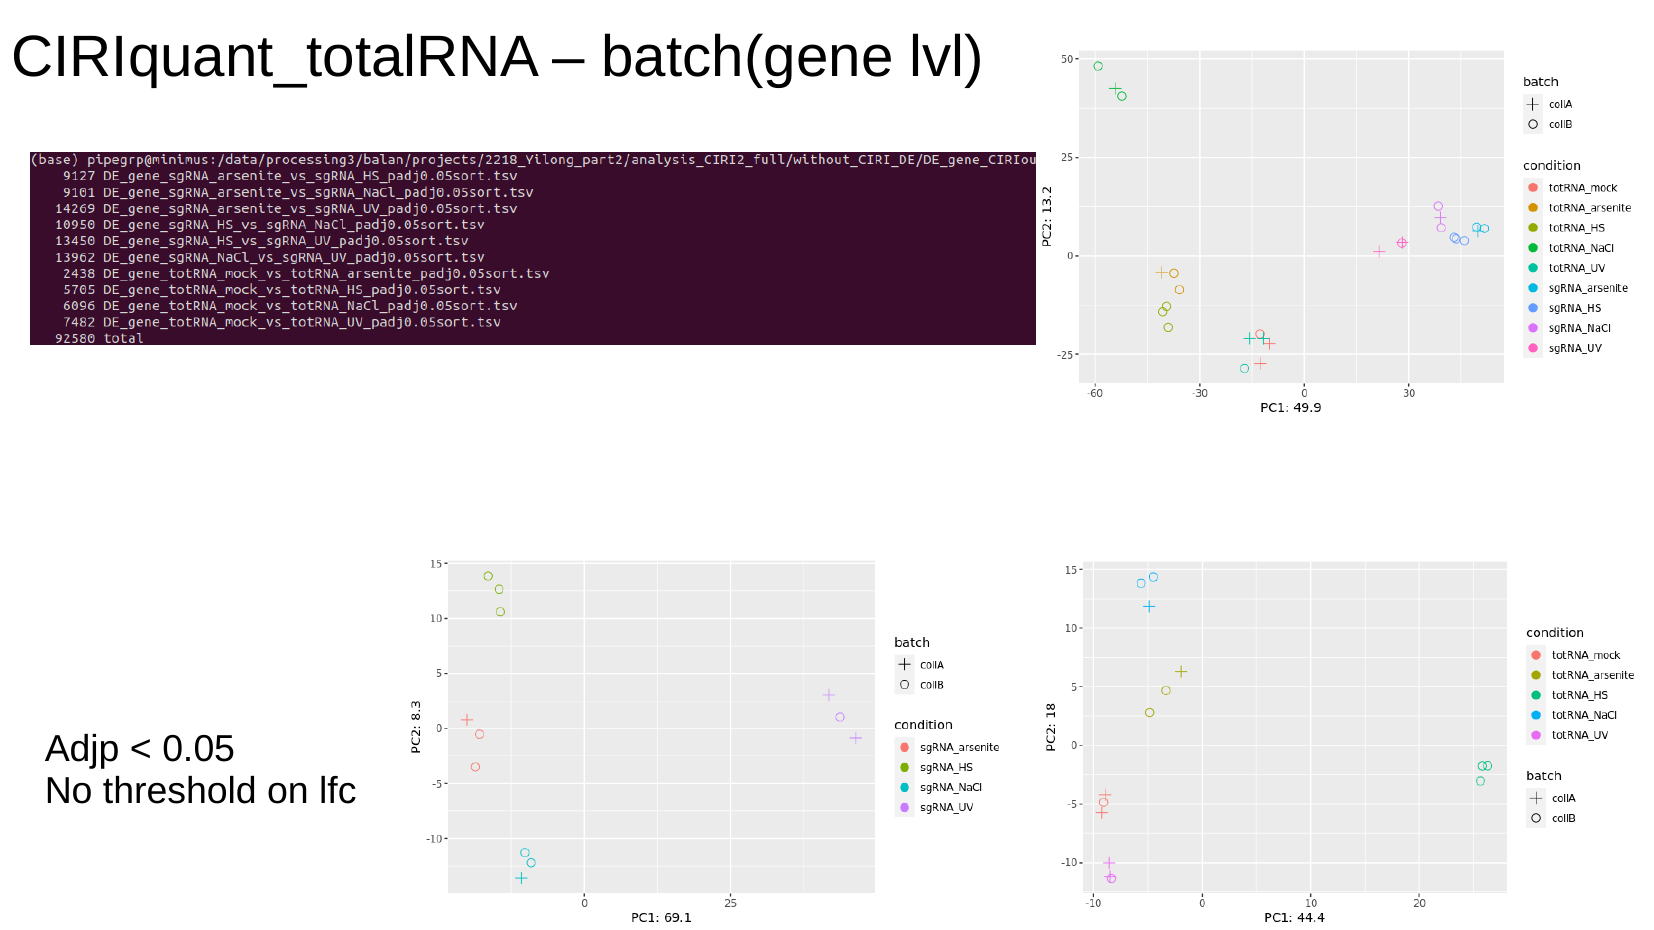

# CIRIquant_totalRNA – batch(gene lvl)
Adjp < 0.05
No threshold on lfc